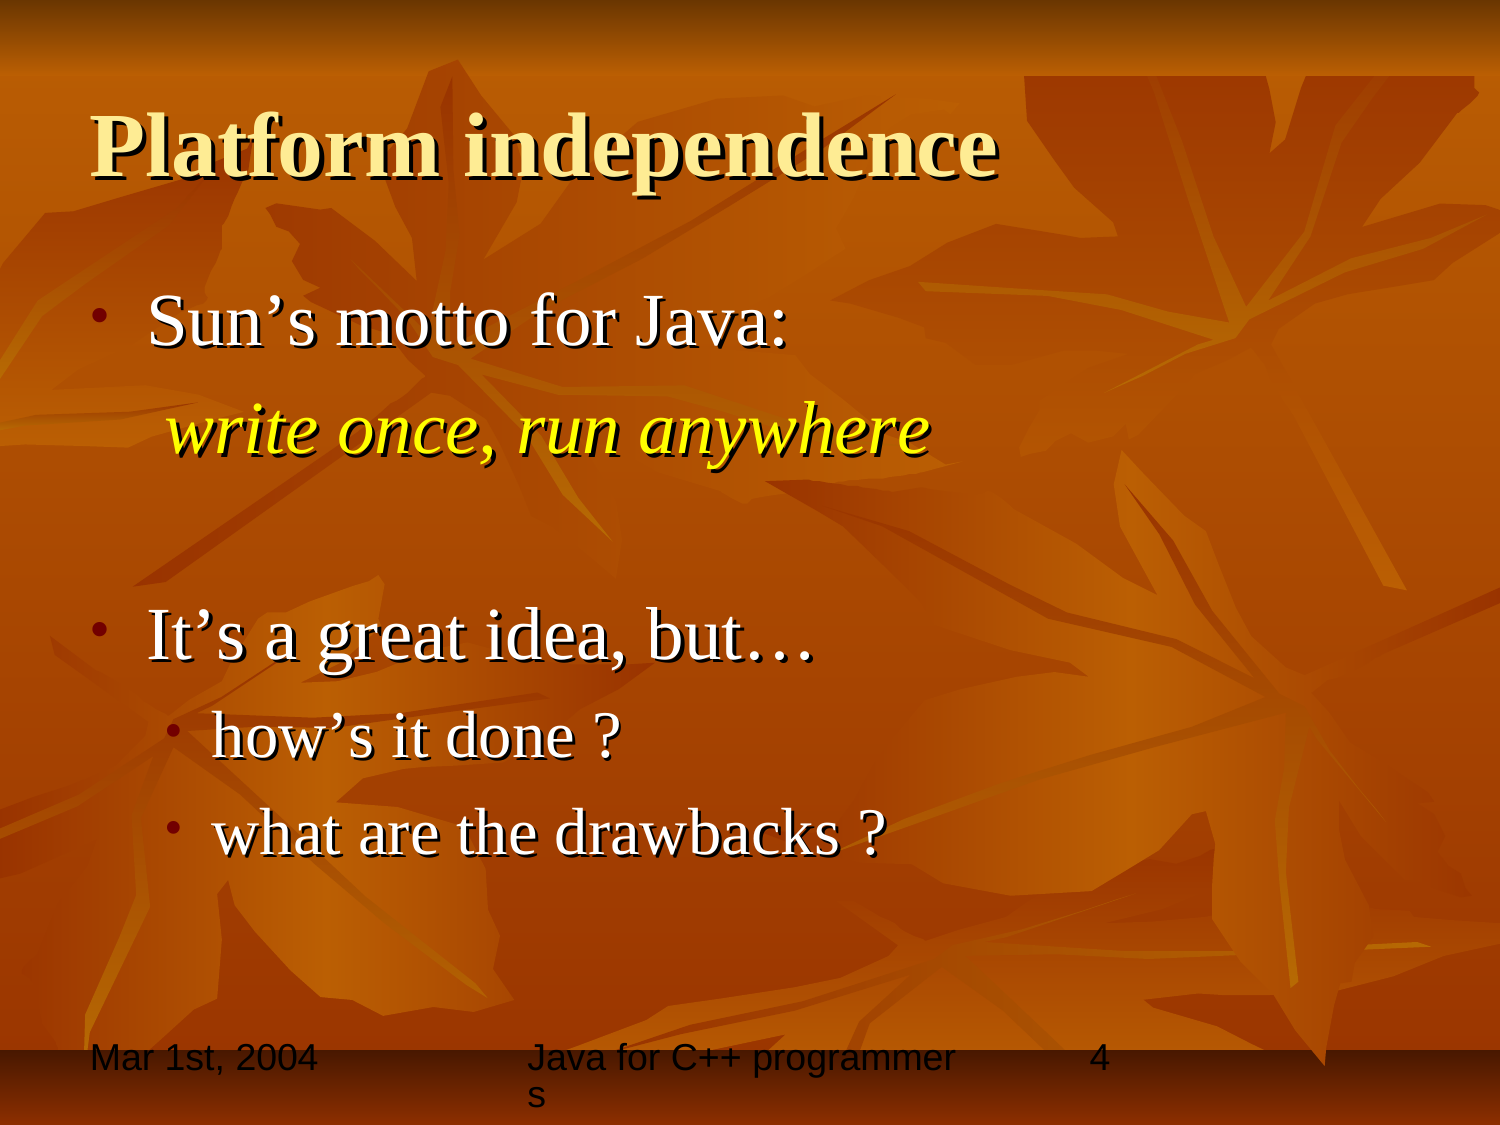

# Platform independence
Sun’s motto for Java:
write once, run anywhere
It’s a great idea, but…
how’s it done ?
what are the drawbacks ?
Mar 1st, 2004
Java for C++ programmers
4